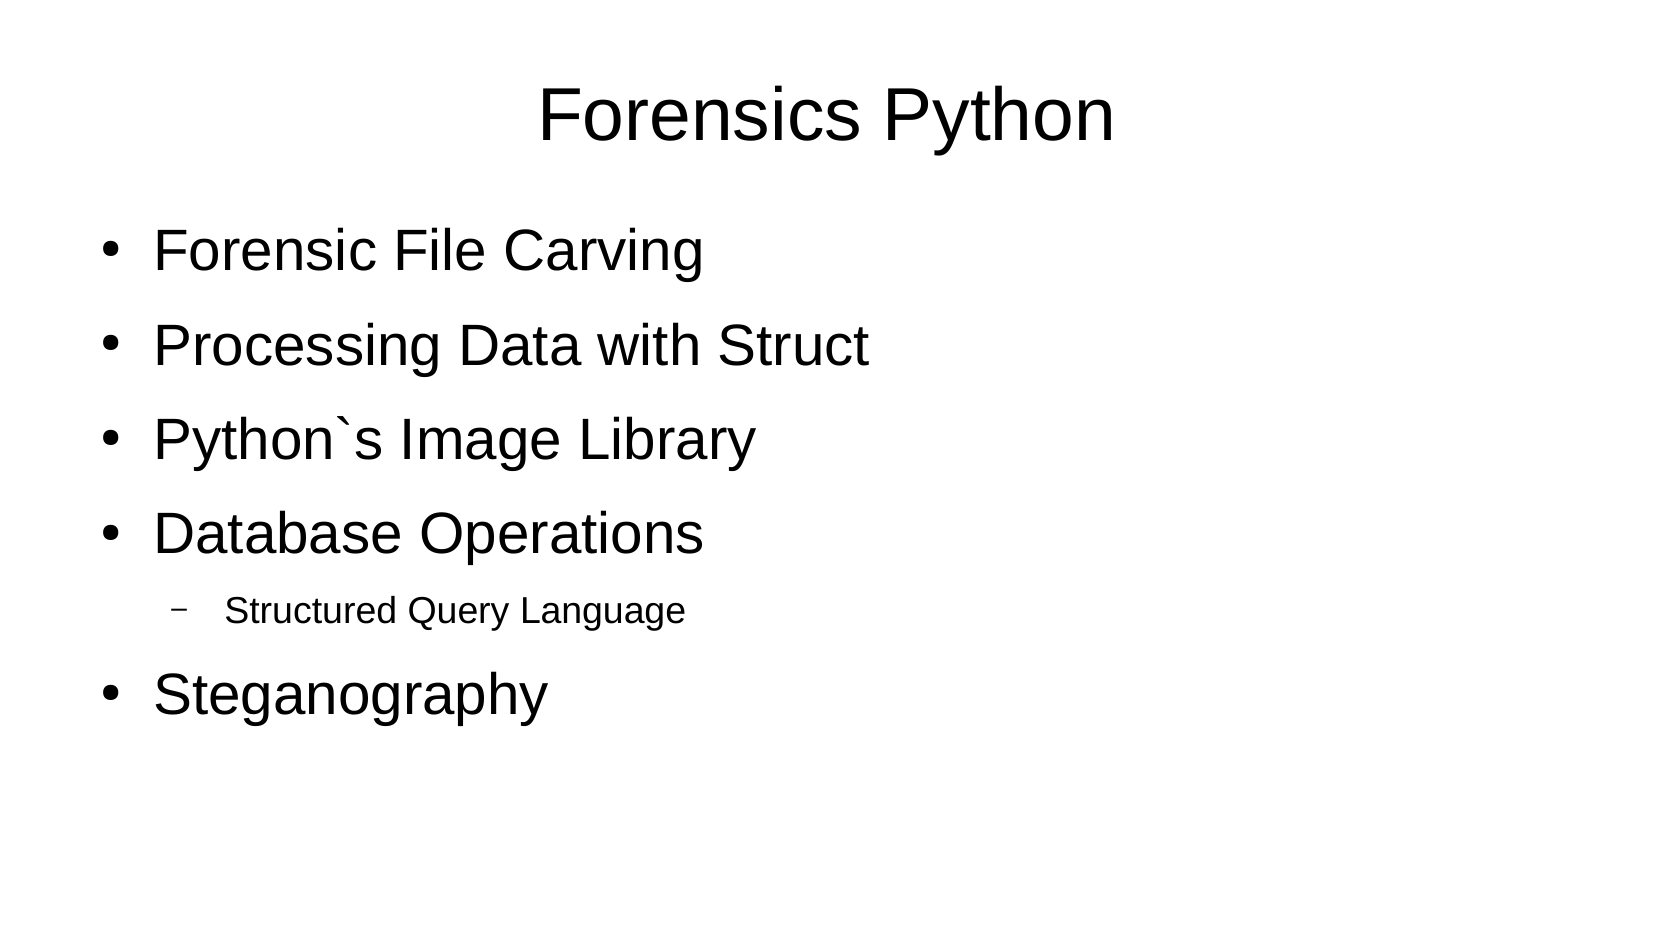

# Forensics Python
Forensic File Carving
Processing Data with Struct
Python`s Image Library
Database Operations
Structured Query Language
Steganography